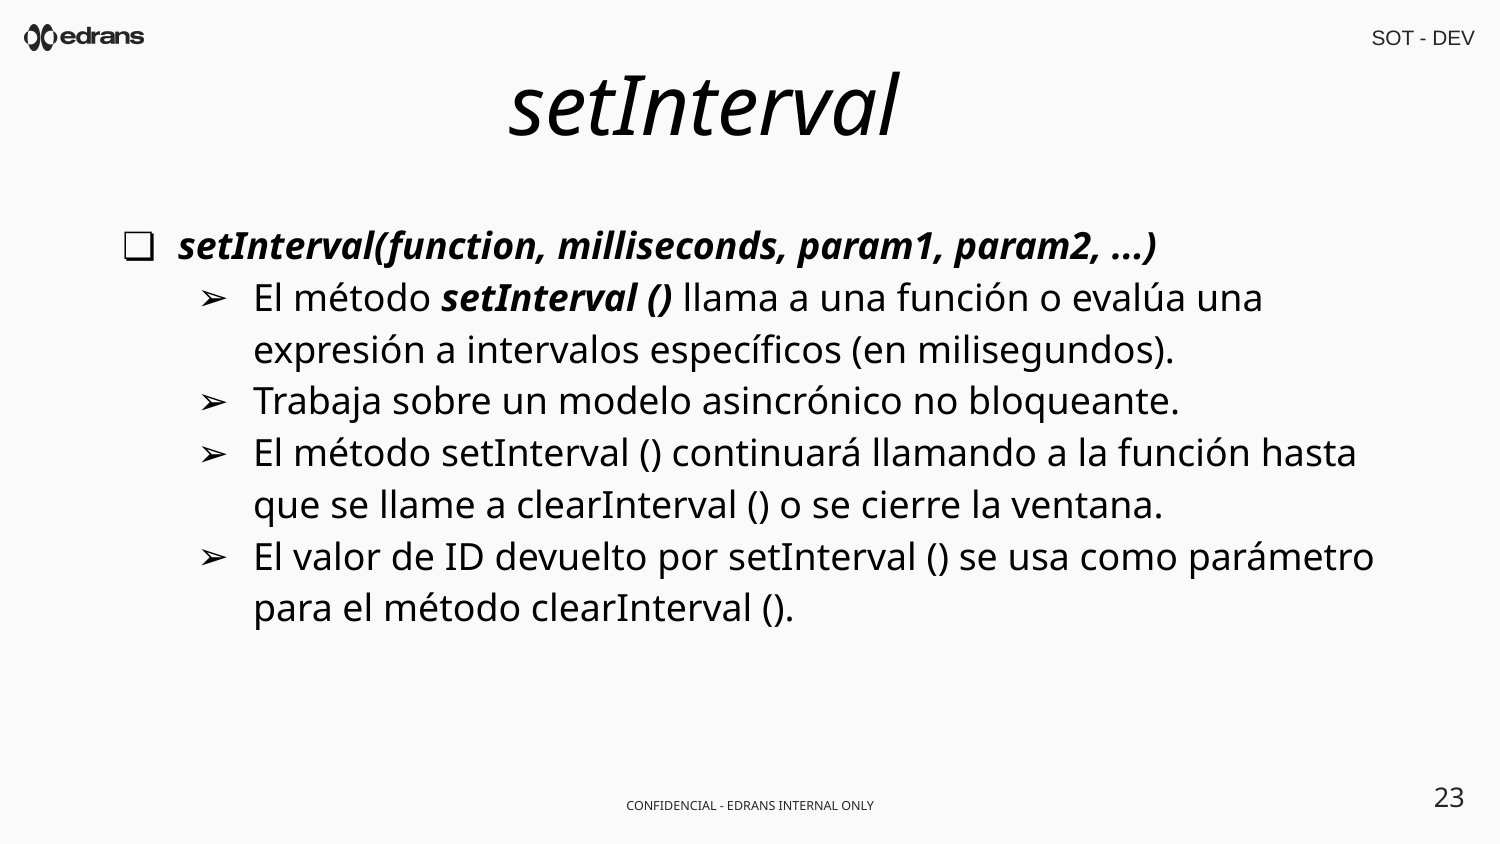

setInterval
SOT - DEV
setInterval(function, milliseconds, param1, param2, ...)
El método setInterval () llama a una función o evalúa una expresión a intervalos específicos (en milisegundos).
Trabaja sobre un modelo asincrónico no bloqueante.
El método setInterval () continuará llamando a la función hasta que se llame a clearInterval () o se cierre la ventana.
El valor de ID devuelto por setInterval () se usa como parámetro
para el método clearInterval ().
CONFIDENCIAL - EDRANS INTERNAL ONLY